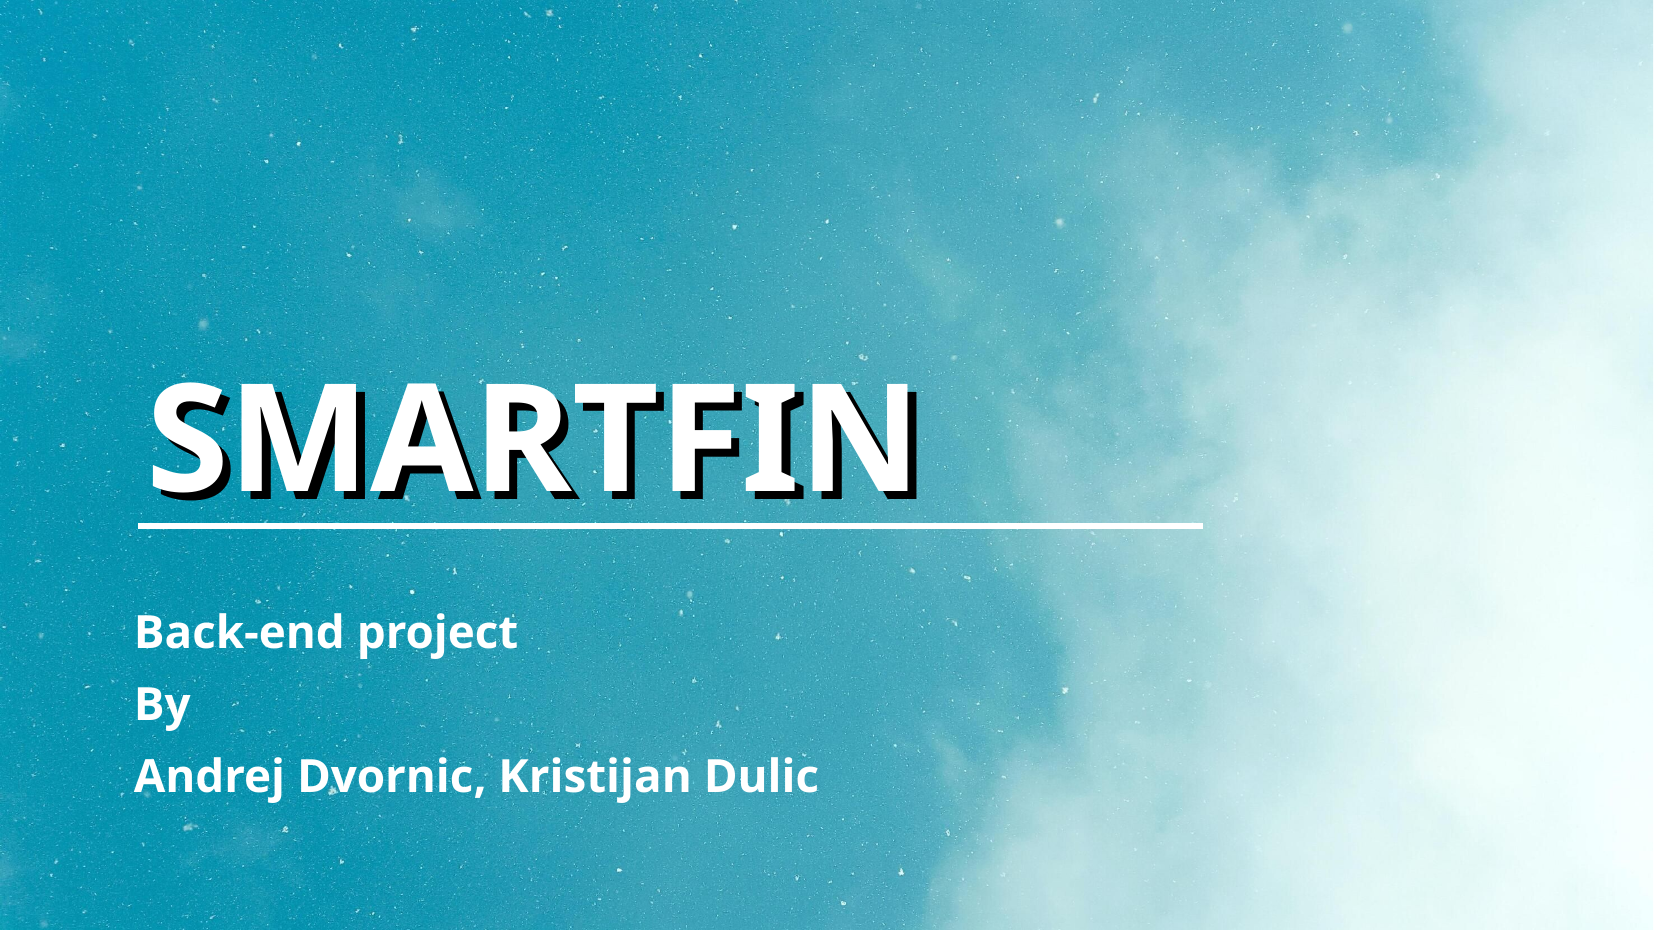

# SMARTFIN
Back-end project
By
Andrej Dvornic, Kristijan Dulic